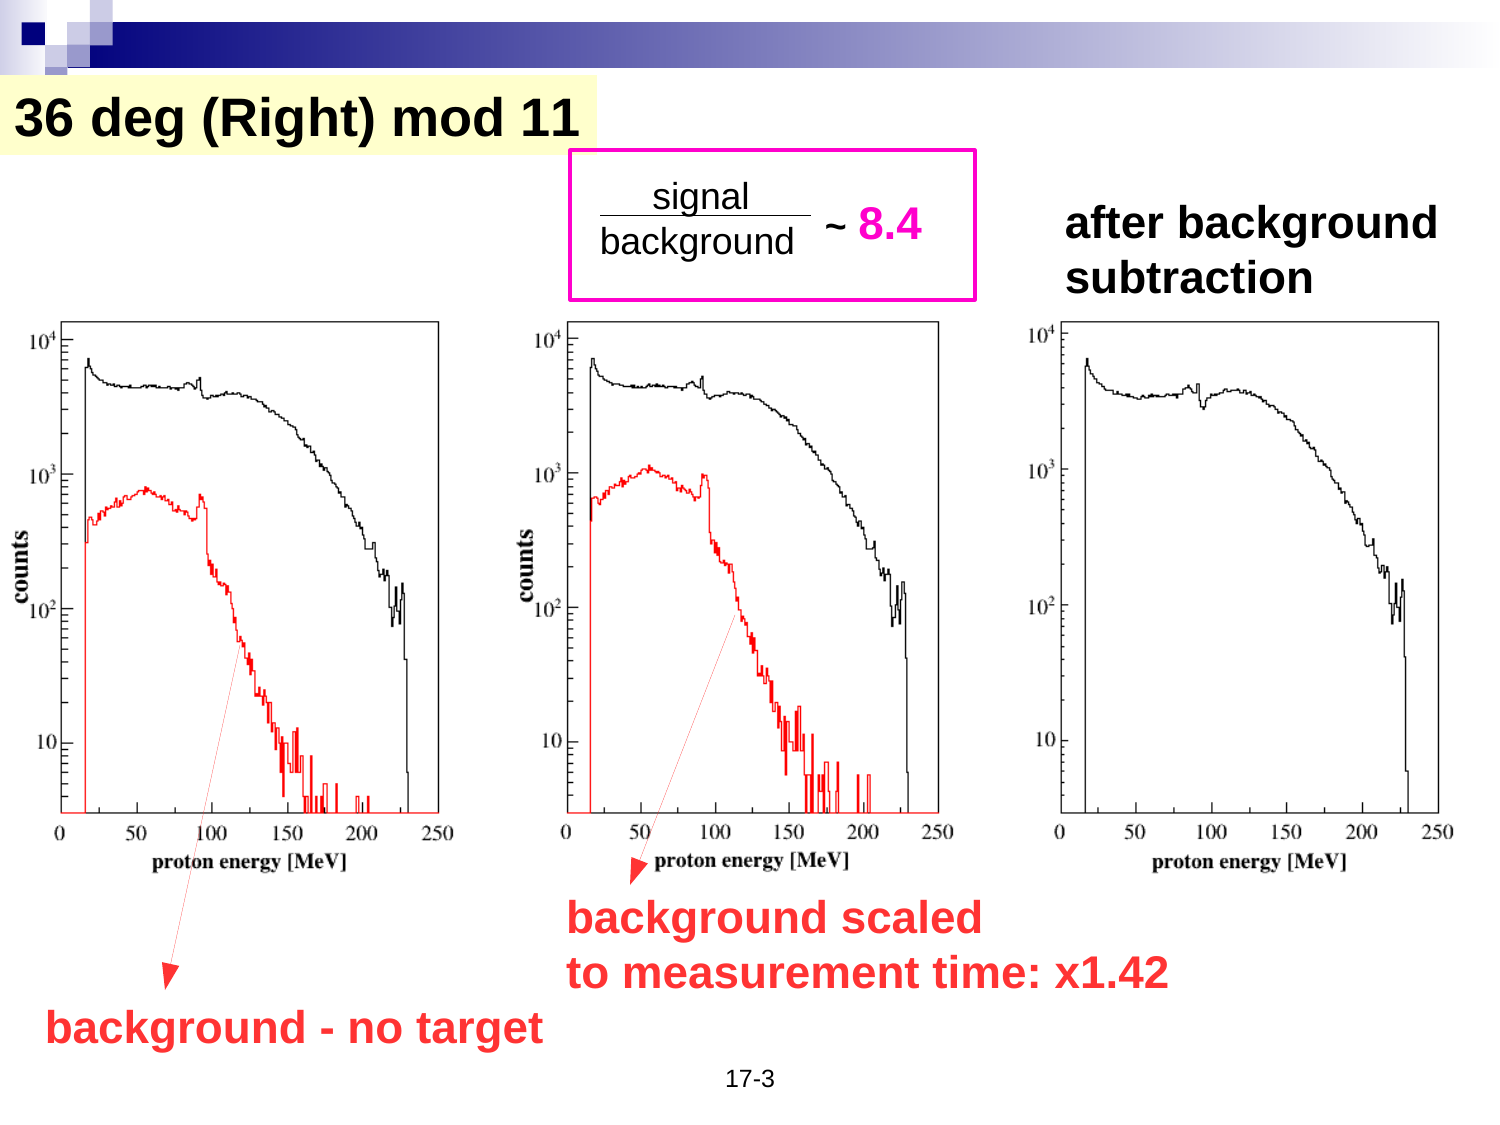

36 deg (Right) mod 11
 signal
background
after background
subtraction
~ 8.4
background scaled
to measurement time: x1.42
background - no target
17-3